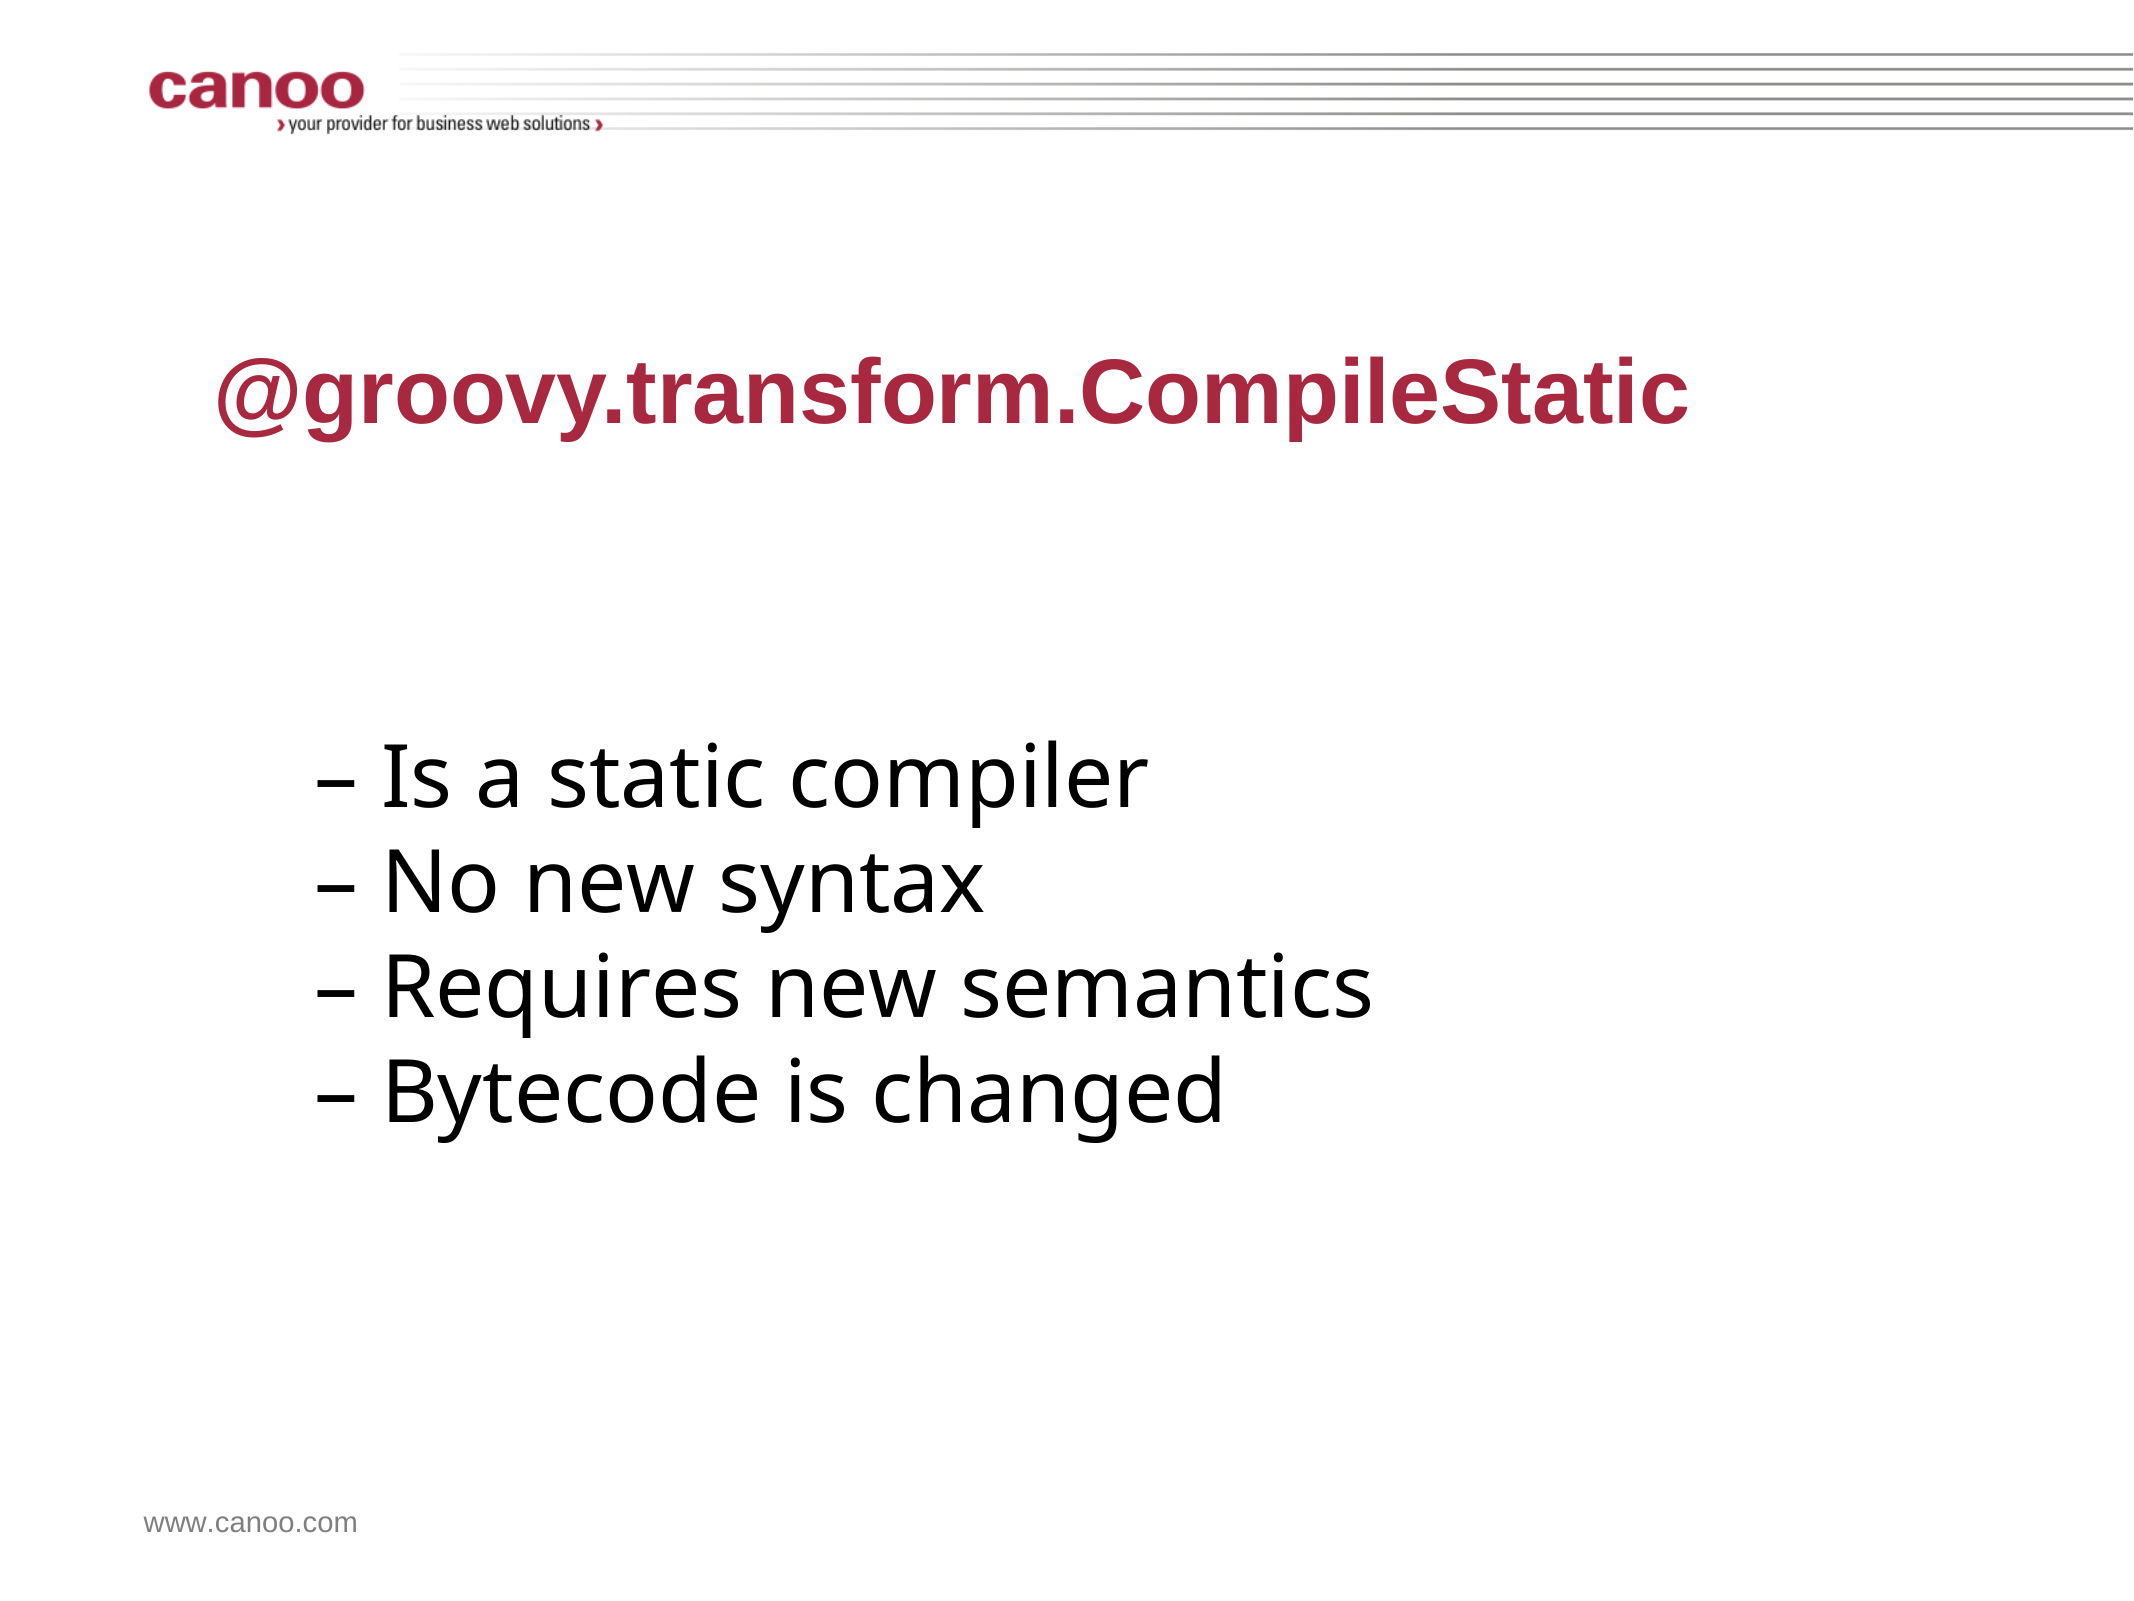

# @groovy.transform.CompileStatic
– Is a static compiler
– No new syntax
– Requires new semantics
– Bytecode is changed